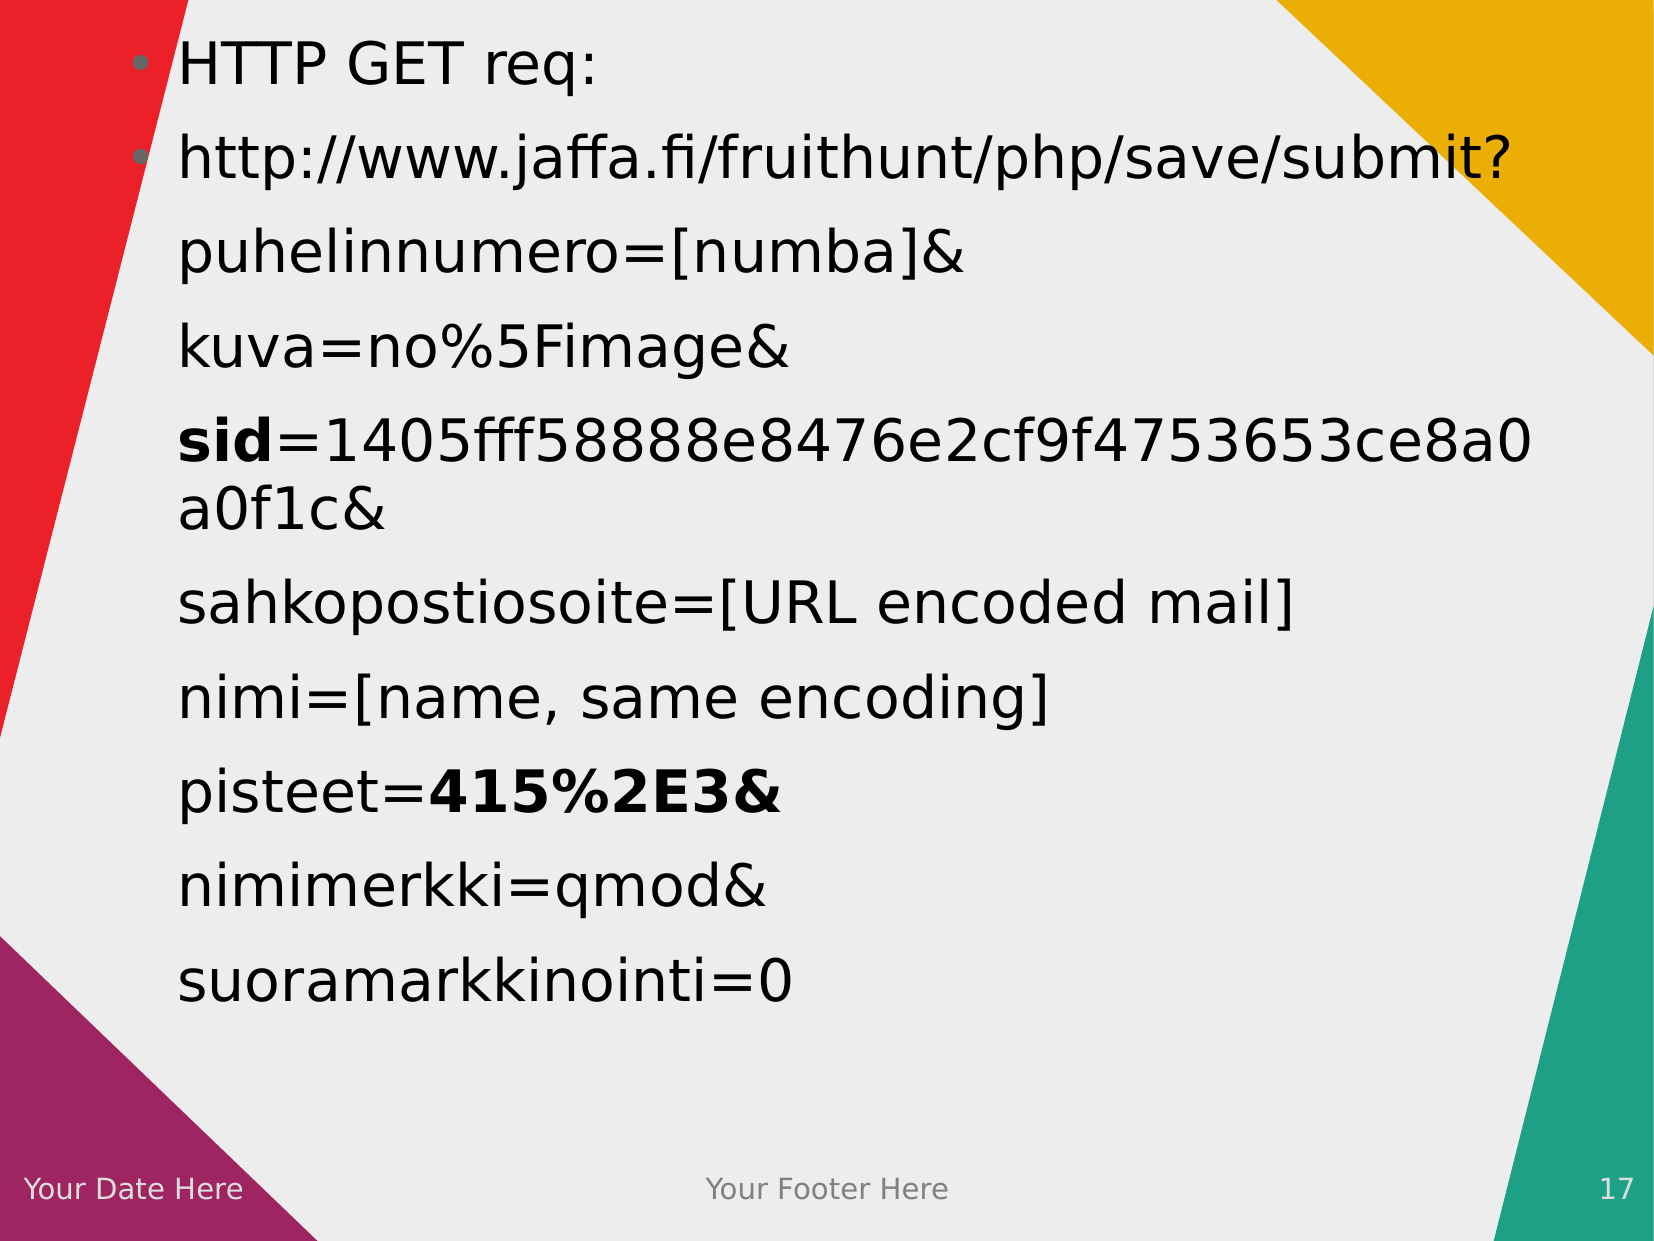

# HTTP GET req:
http://www.jaffa.fi/fruithunt/php/save/submit?
puhelinnumero=[numba]&
kuva=no%5Fimage&
sid=1405fff58888e8476e2cf9f4753653ce8a0a0f1c&
sahkopostiosoite=[URL encoded mail]
nimi=[name, same encoding]
pisteet=415%2E3&
nimimerkki=qmod&
suoramarkkinointi=0
Your Date Here
Your Footer Here
17